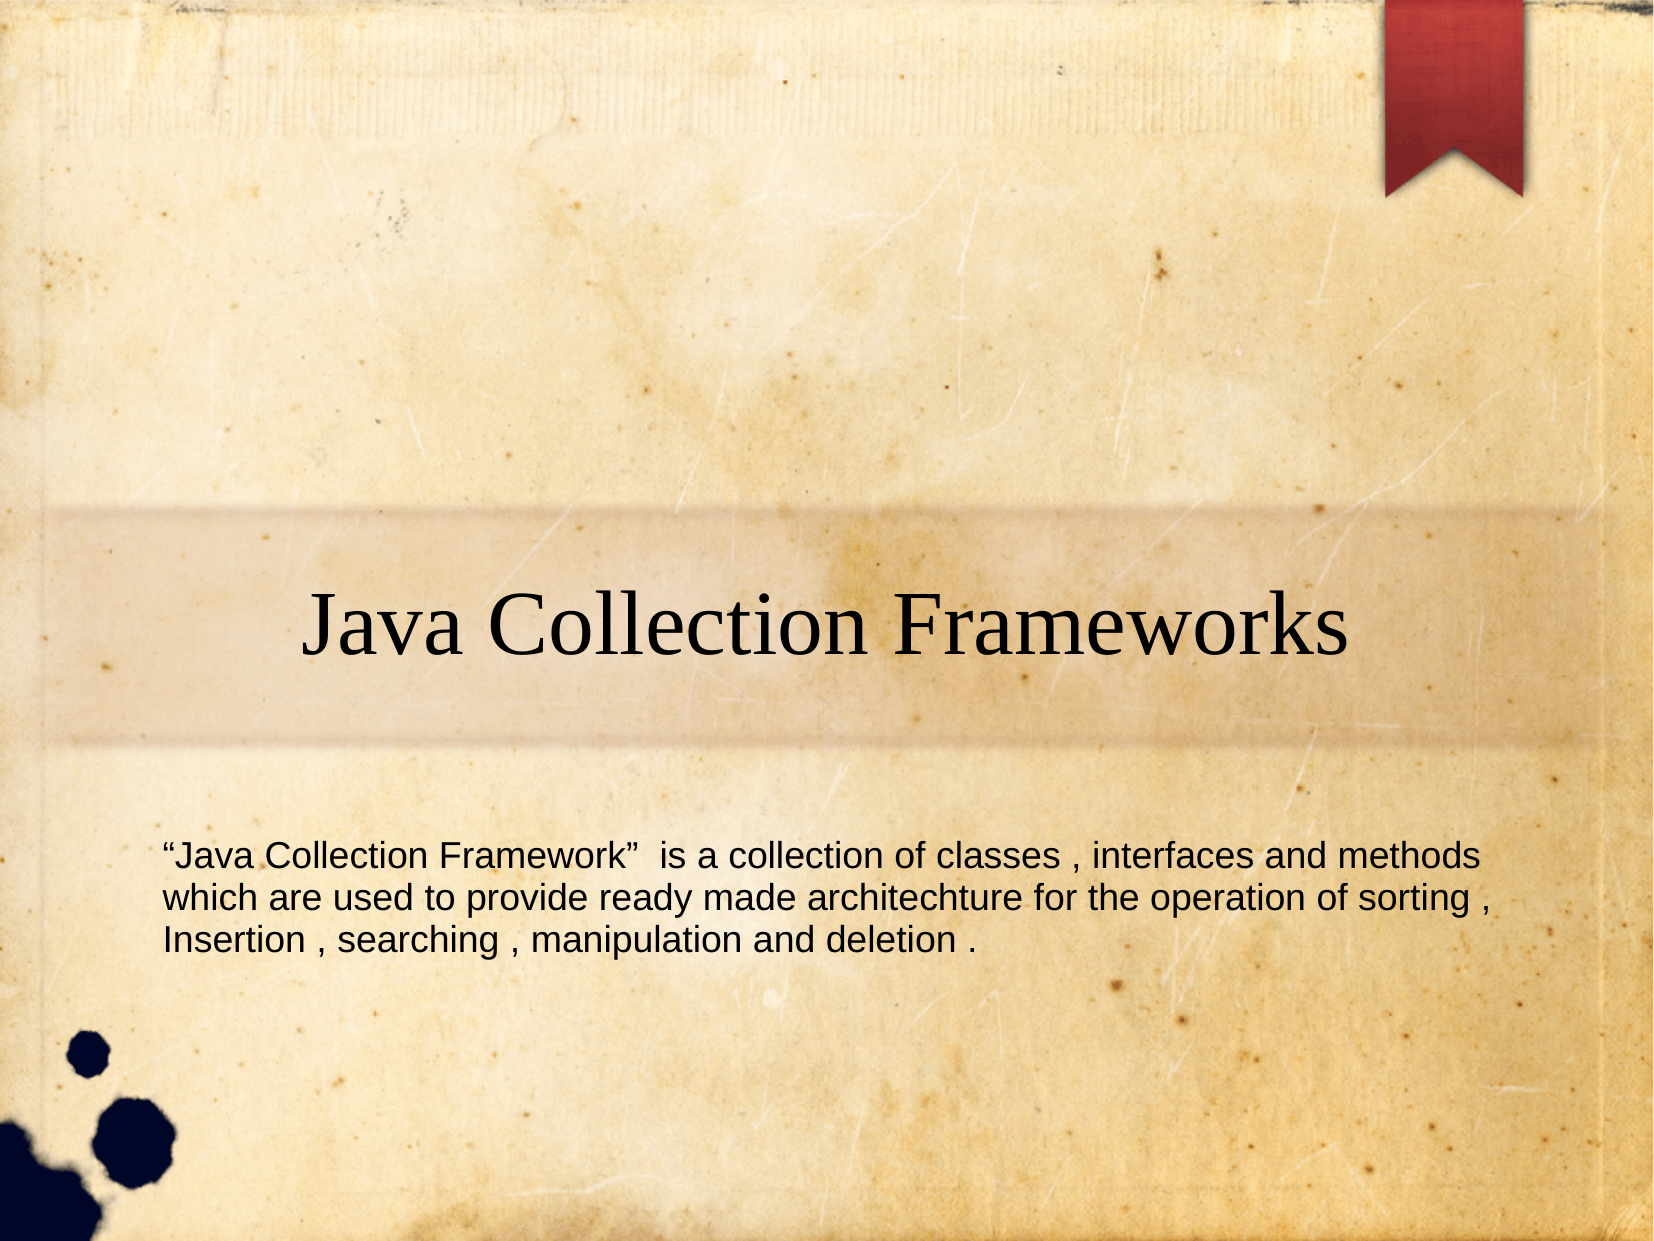

# Java Collection Frameworks
“Java Collection Framework” is a collection of classes , interfaces and methods which are used to provide ready made architechture for the operation of sorting ,
Insertion , searching , manipulation and deletion .